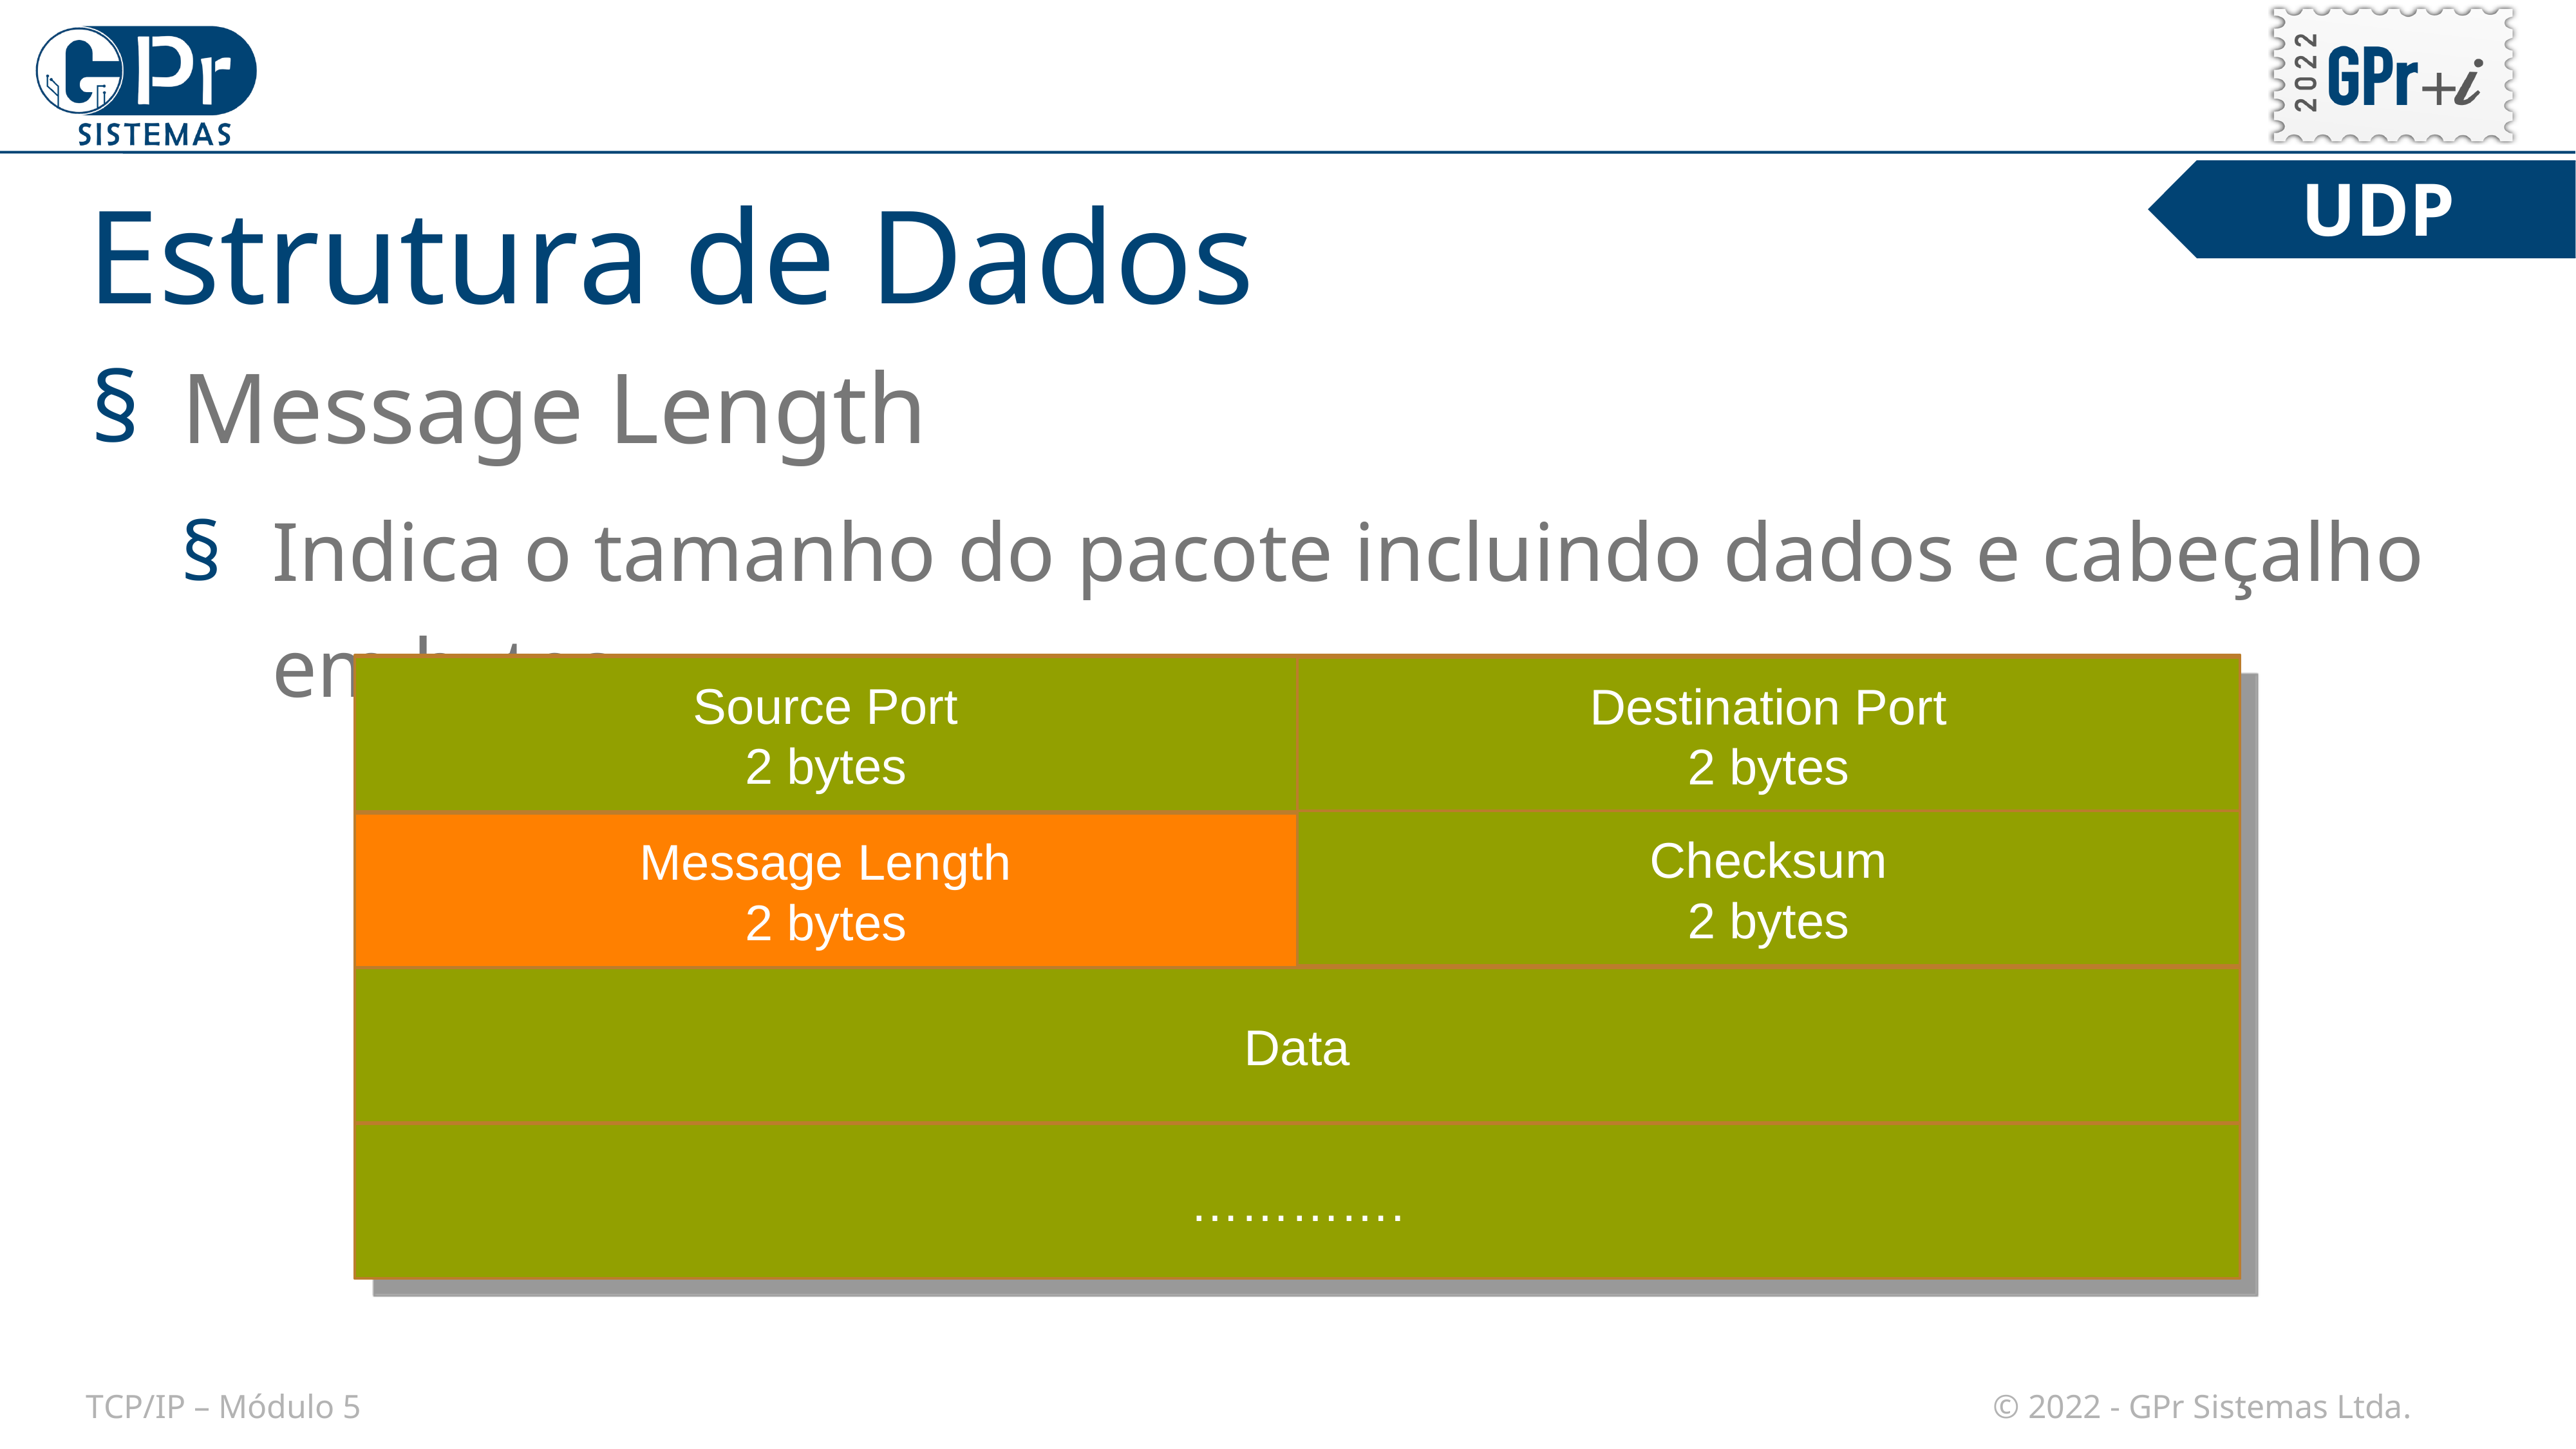

UDP
Estrutura de Dados
# Message Length
Indica o tamanho do pacote incluindo dados e cabeçalho em bytes
Source Port
2 bytes
Destination Port
2 bytes
Checksum
2 bytes
Message Length
2 bytes
Data
………….